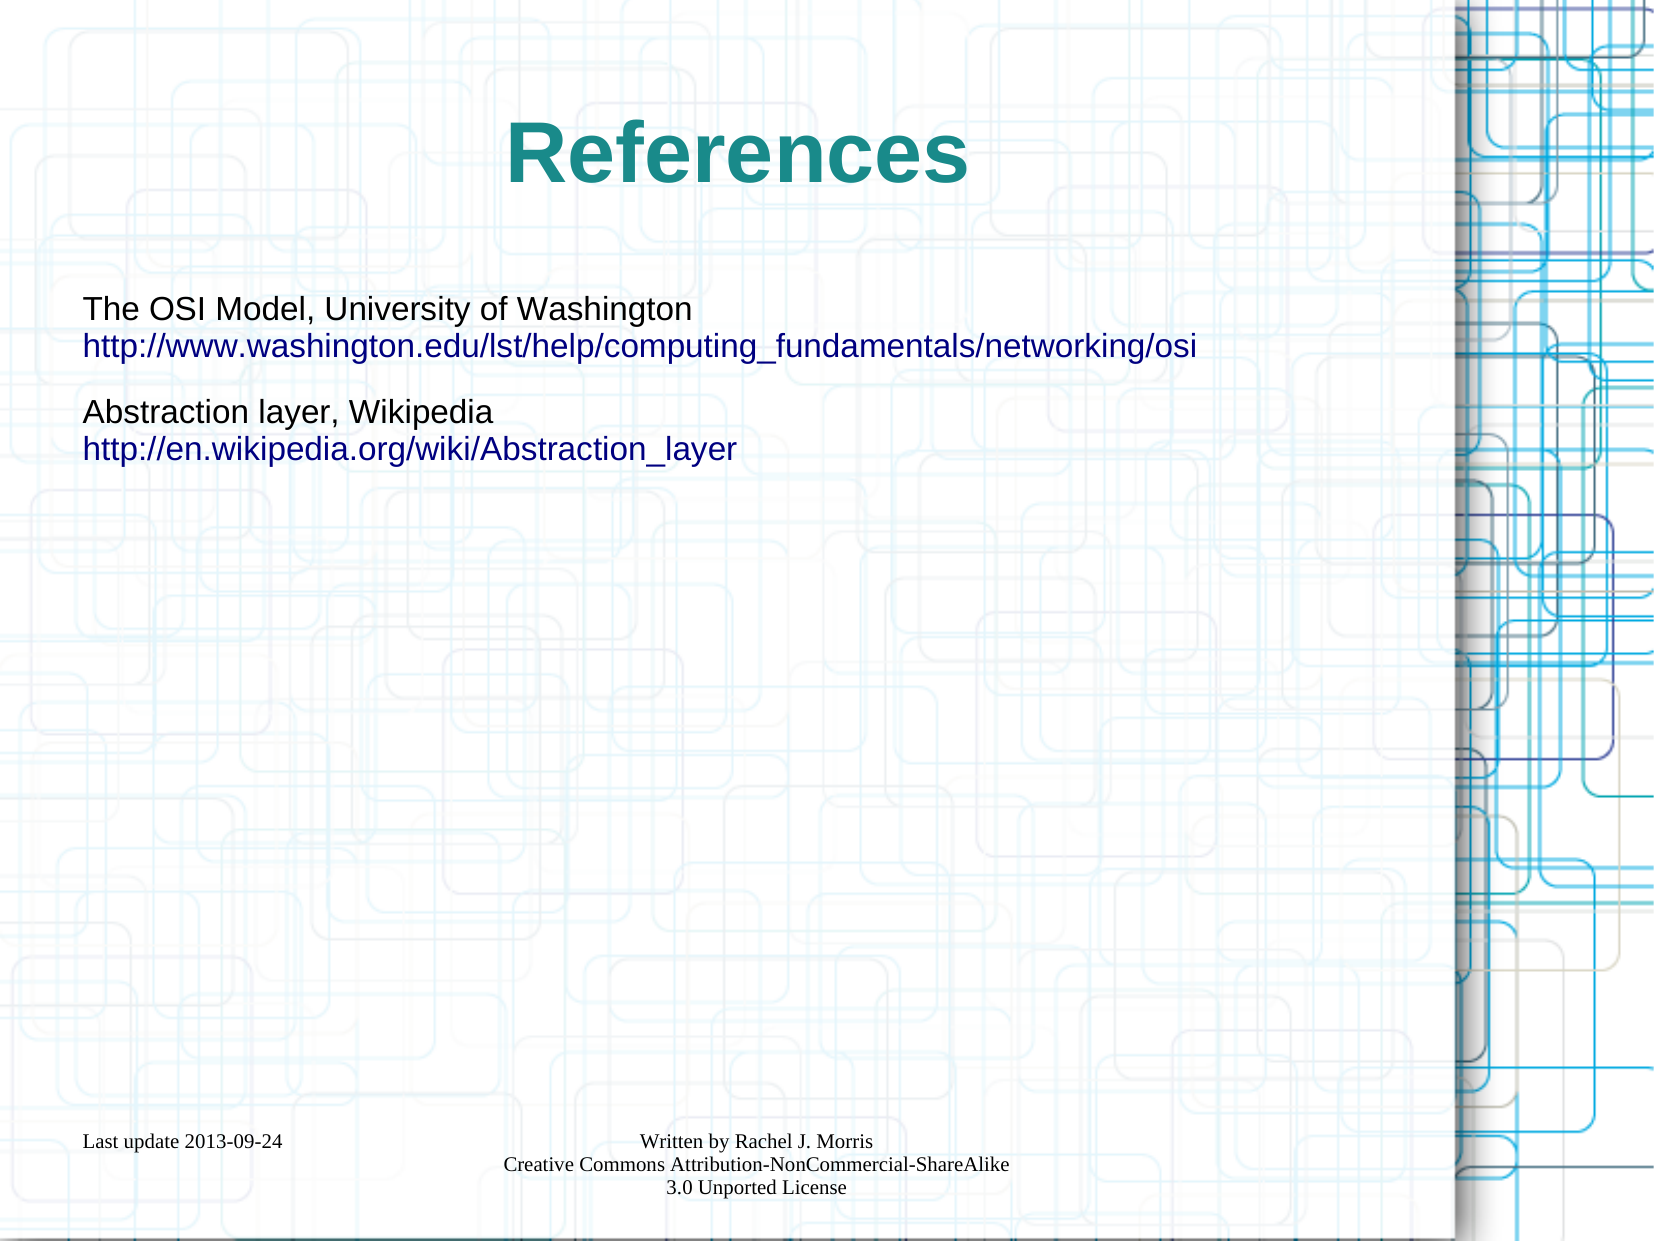

# References
The OSI Model, University of Washington
http://www.washington.edu/lst/help/computing_fundamentals/networking/osi
Abstraction layer, Wikipedia
http://en.wikipedia.org/wiki/Abstraction_layer